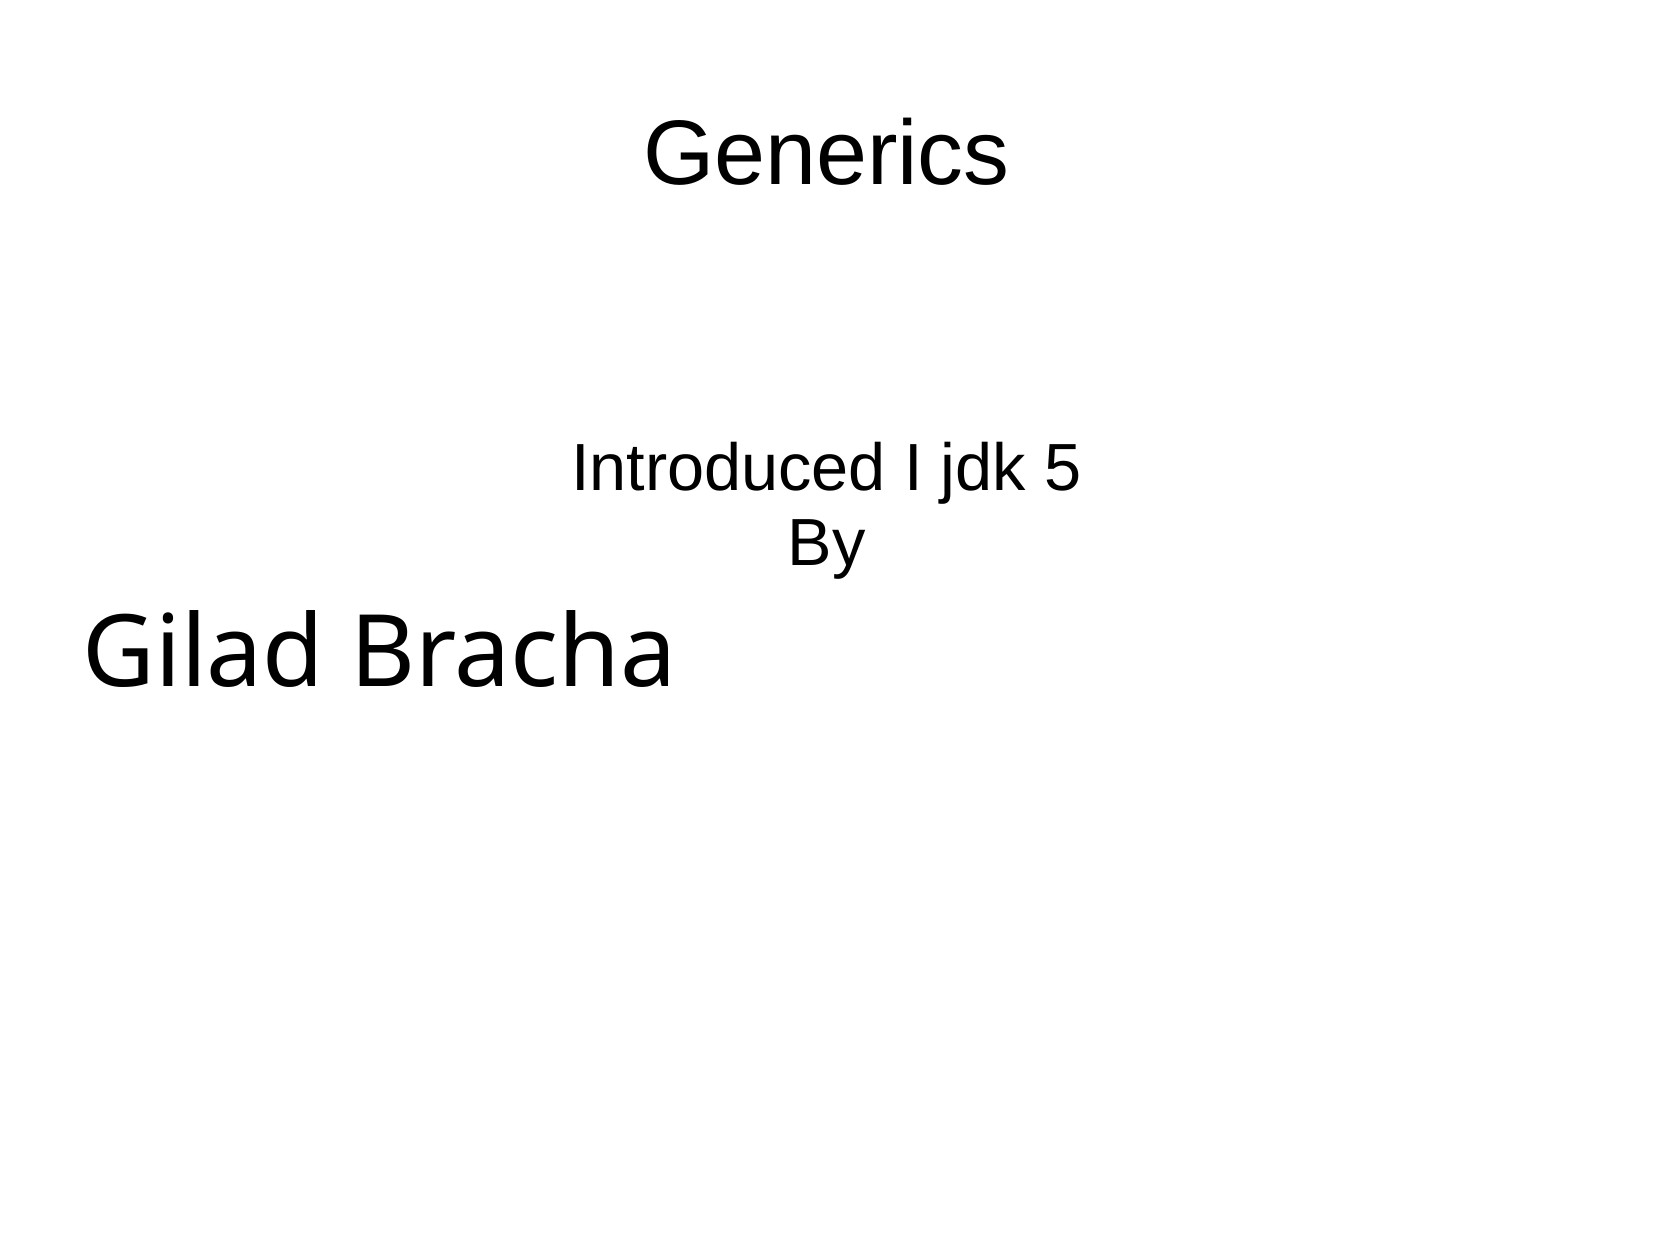

# Generics
Introduced I jdk 5
By
Gilad Bracha